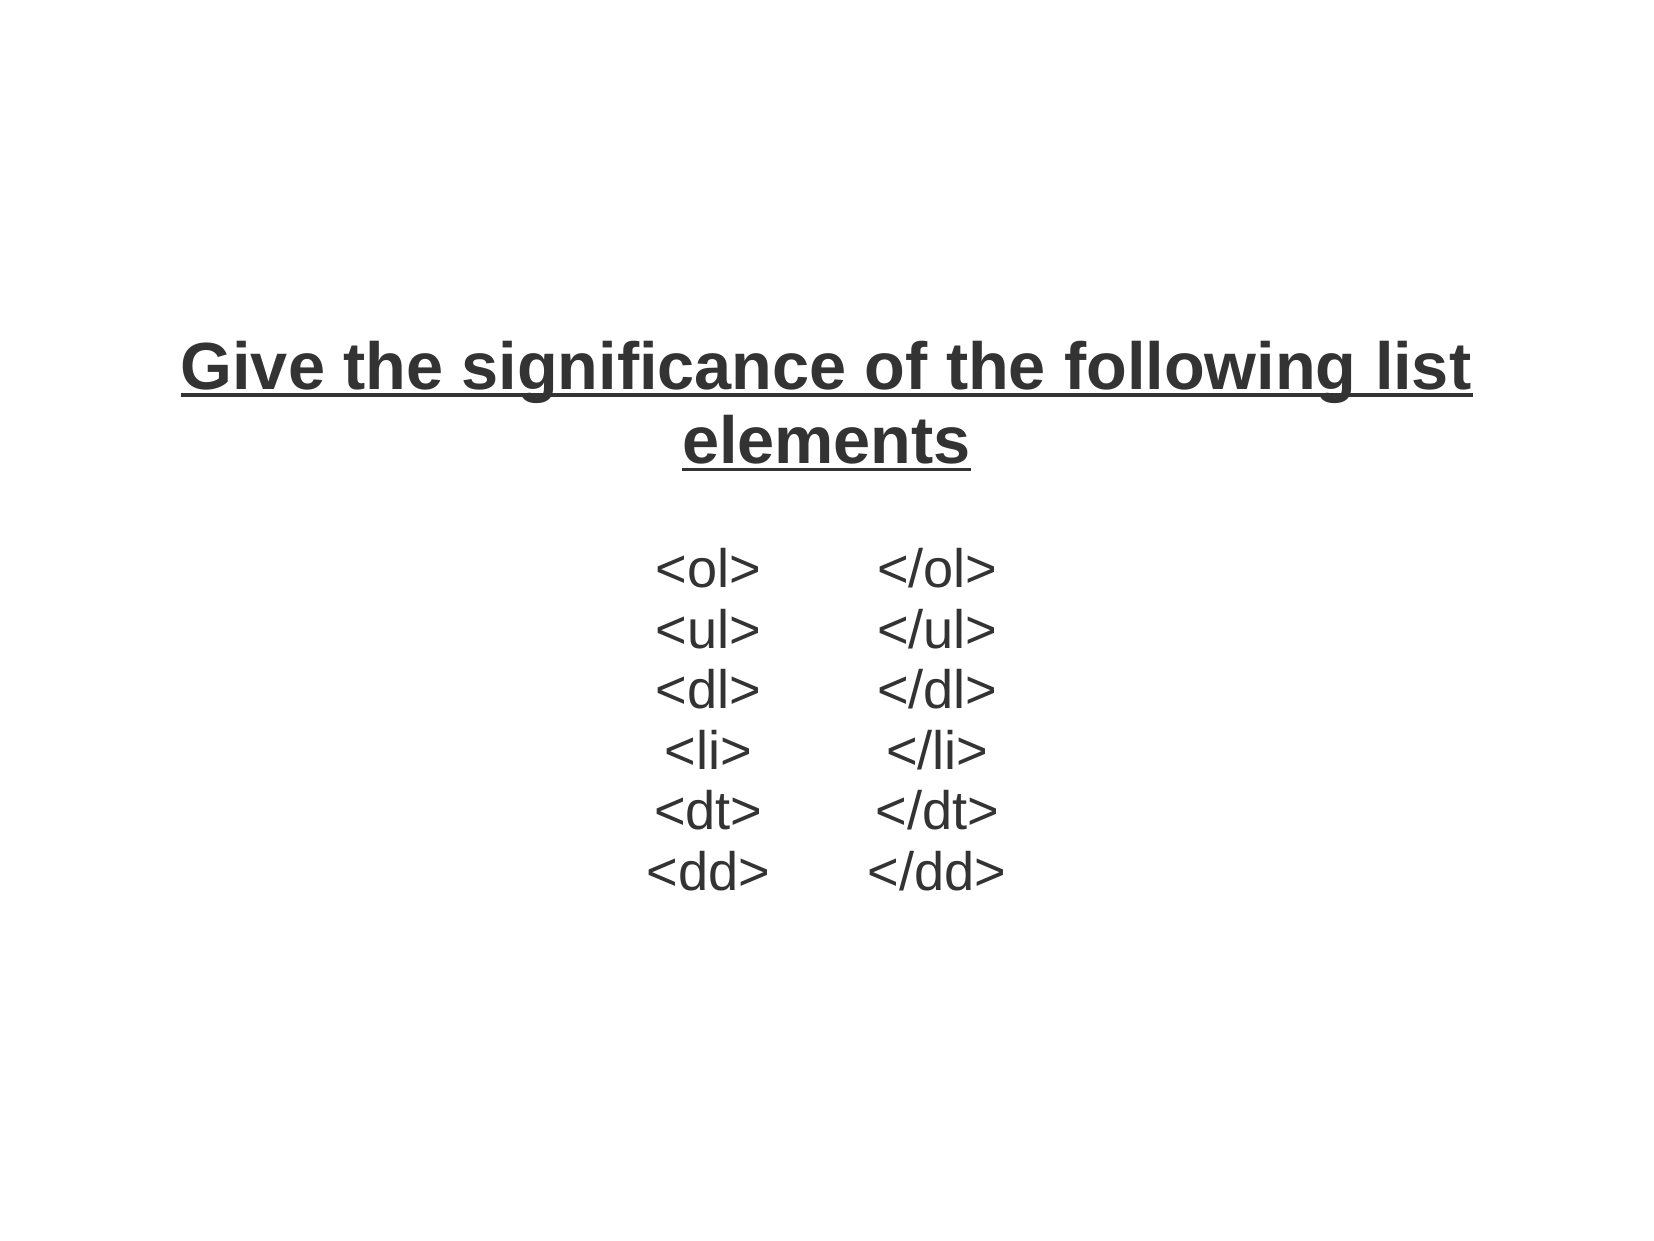

# Give the significance of the following list elements
<ol>		</ol>
<ul>		</ul>
<dl>		</dl>
<li>		</li>
<dt>		</dt>
<dd>		</dd>